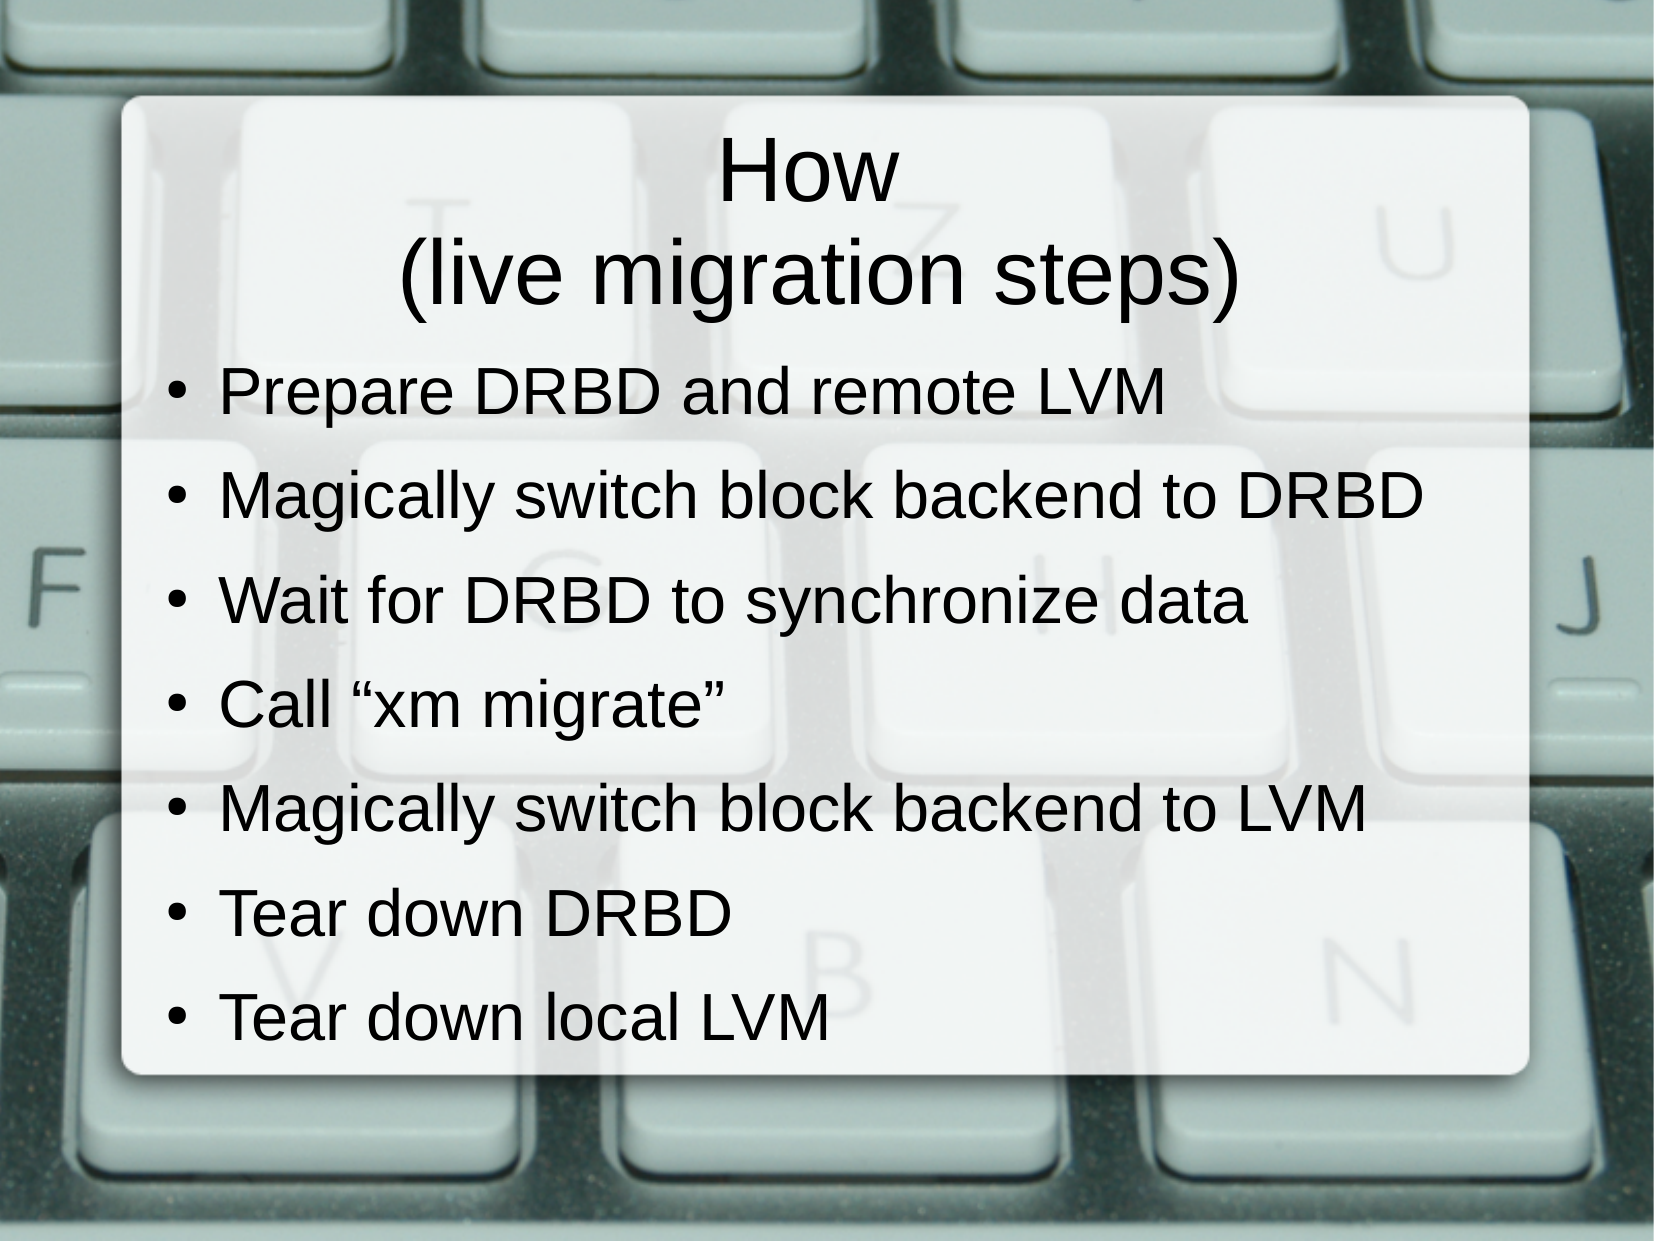

# How (live migration steps)
Prepare DRBD and remote LVM
Magically switch block backend to DRBD
Wait for DRBD to synchronize data
Call “xm migrate”
Magically switch block backend to LVM
Tear down DRBD
Tear down local LVM